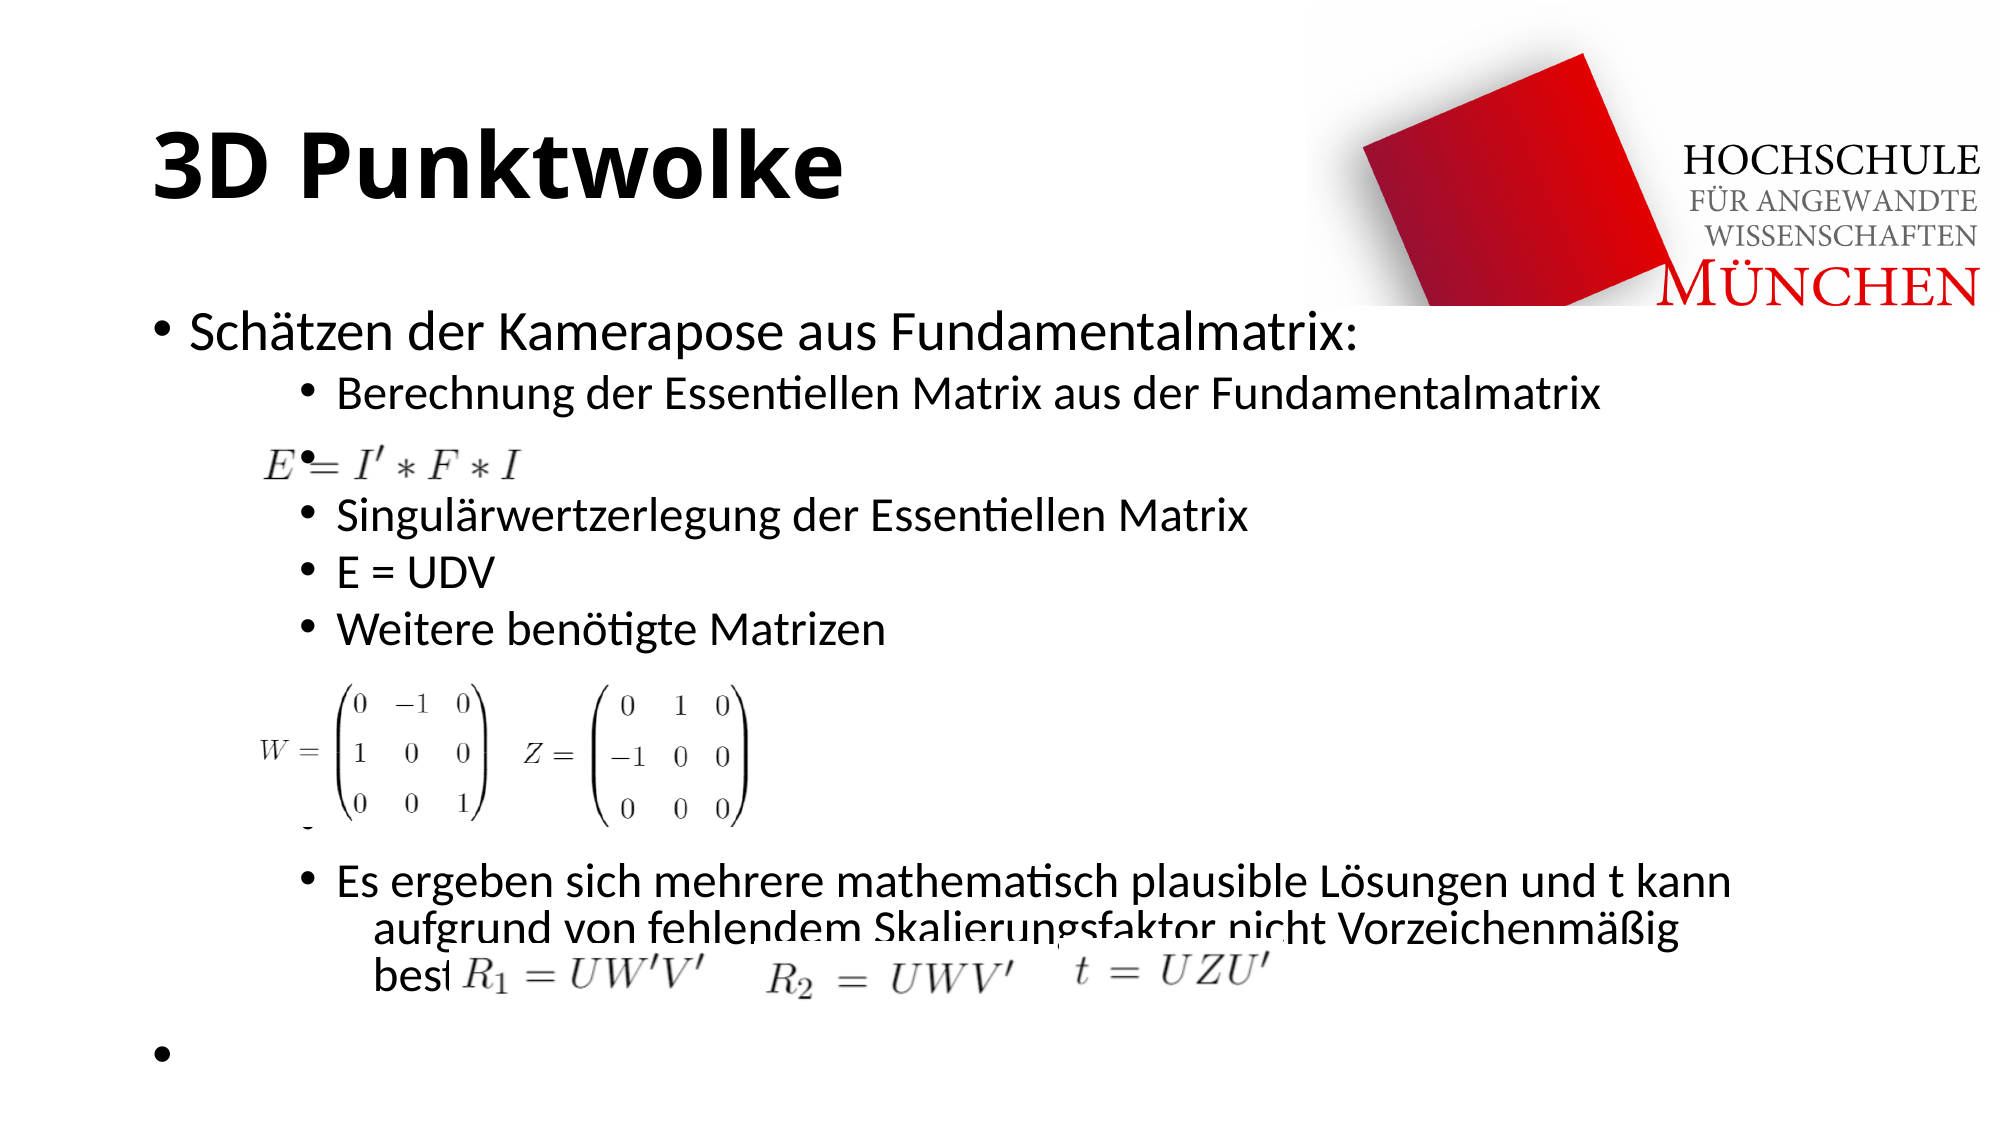

# 3D Punktwolke
Schätzen der Kamerapose aus Fundamentalmatrix:
Berechnung der Essentiellen Matrix aus der Fundamentalmatrix
Singulärwertzerlegung der Essentiellen Matrix
E = UDV
Weitere benötigte Matrizen
Es ergeben sich mehrere mathematisch plausible Lösungen und t kann aufgrund von fehlendem Skalierungsfaktor nicht Vorzeichenmäßig bestimmt werden